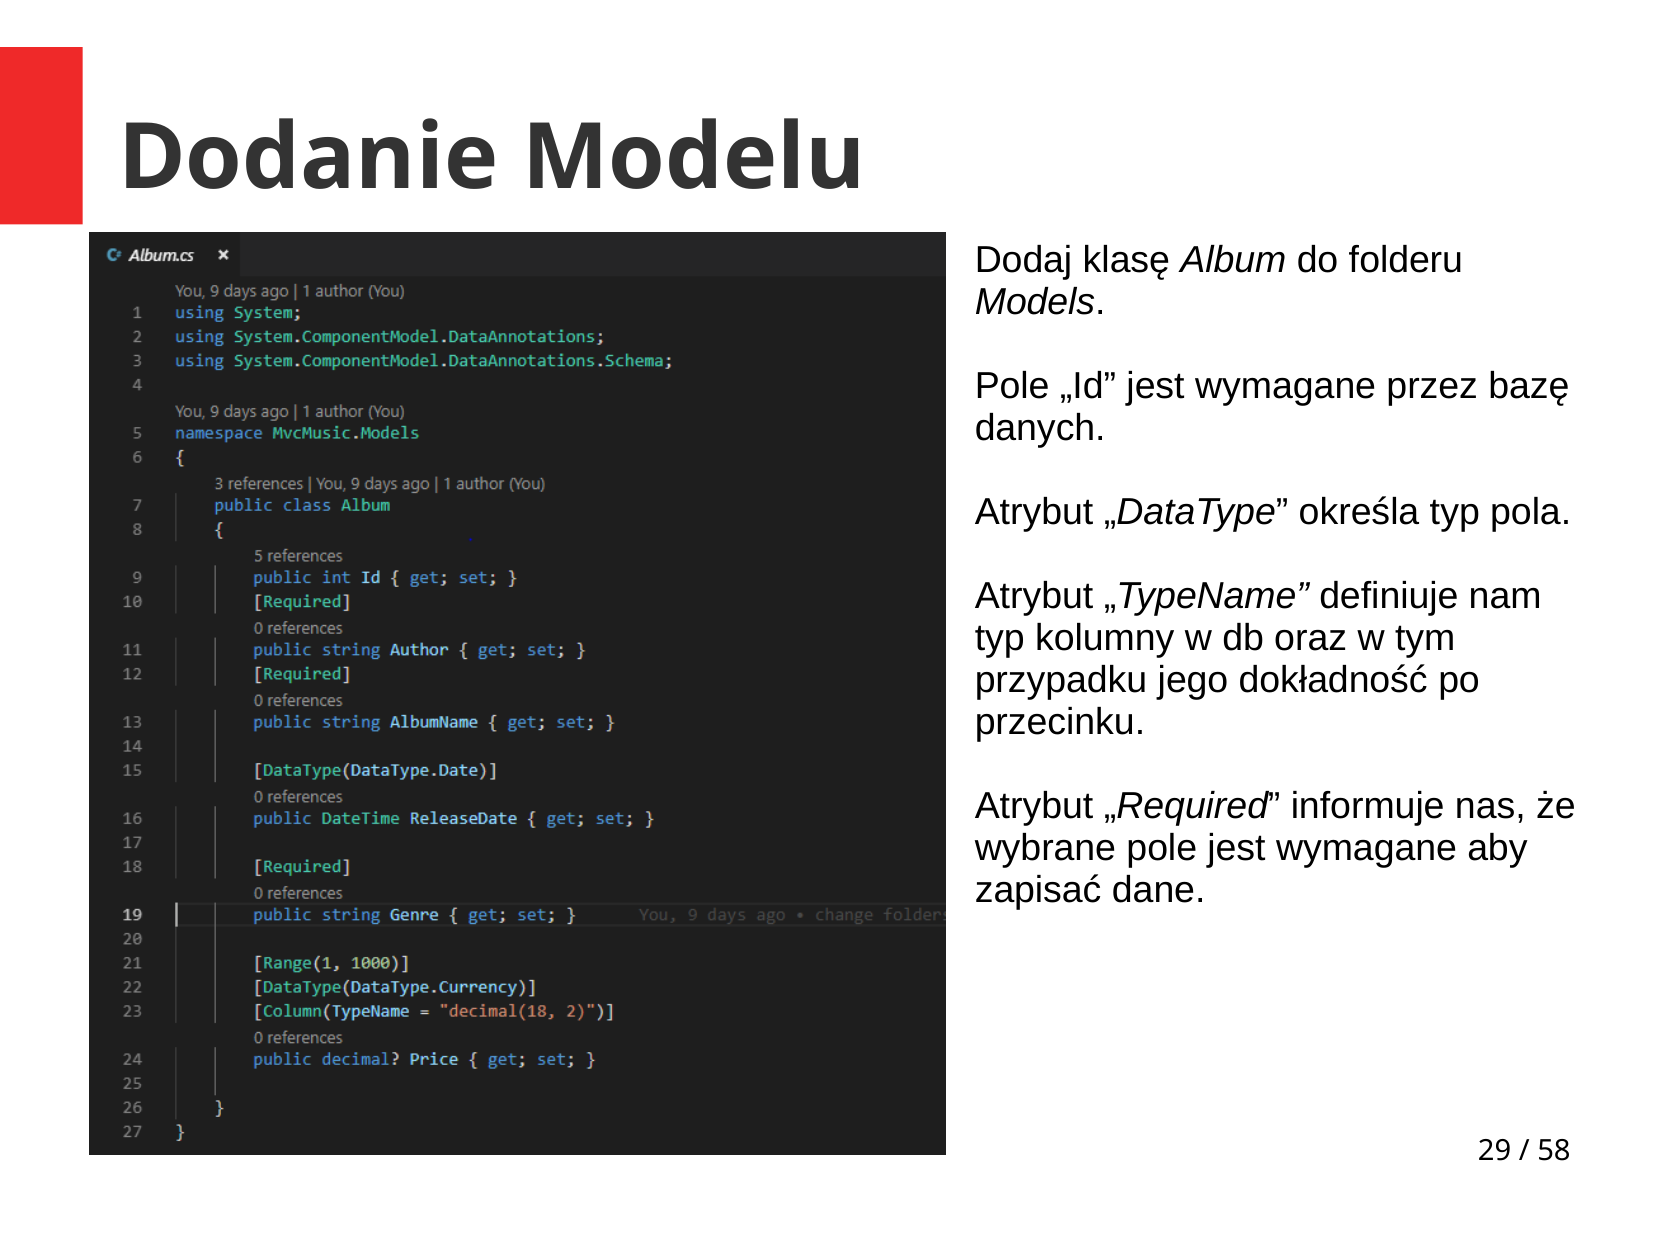

# Dodanie Modelu
Dodaj klasę Album do folderu Models.
Pole „Id” jest wymagane przez bazę danych.
Atrybut „DataType” określa typ pola.
Atrybut „TypeName” definiuje nam typ kolumny w db oraz w tym przypadku jego dokładność po przecinku.
Atrybut „Required” informuje nas, że wybrane pole jest wymagane aby zapisać dane.
29